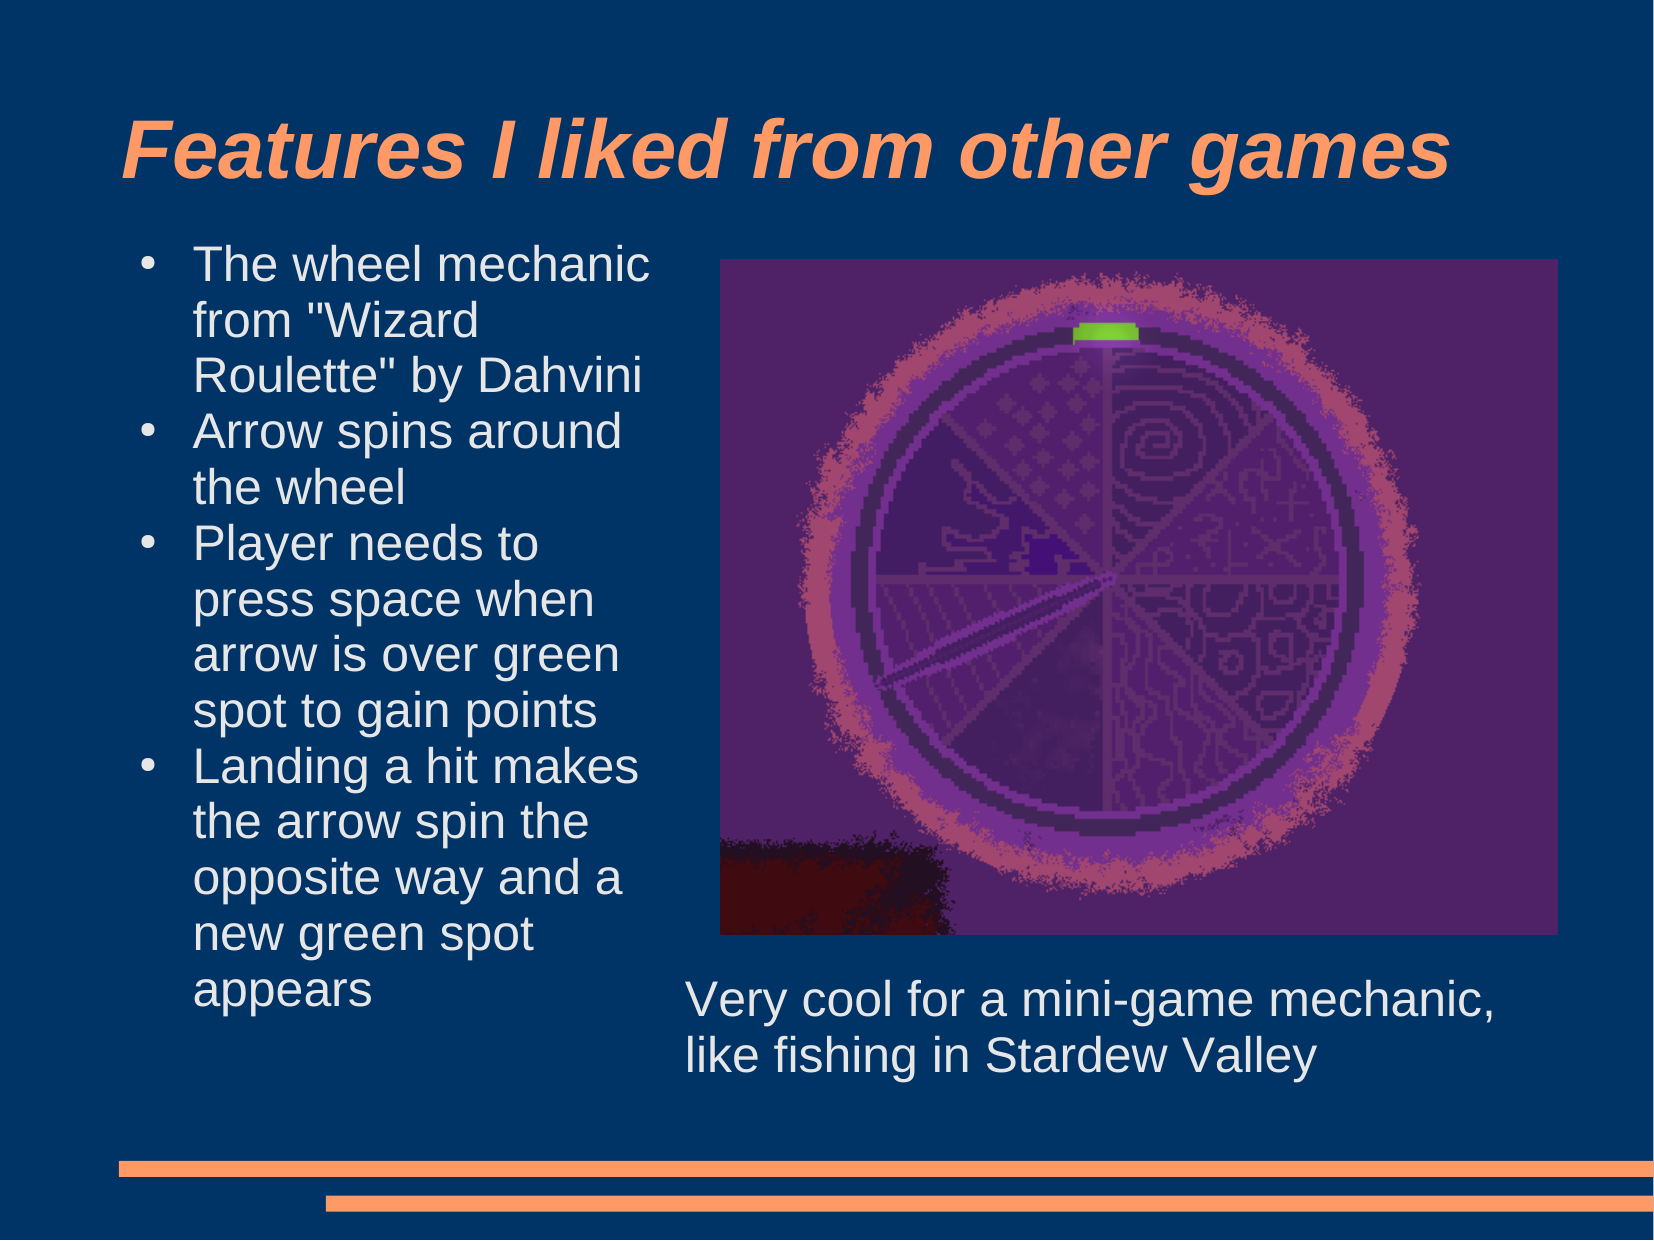

# Features I liked from other games
The wheel mechanic from "Wizard Roulette" by Dahvini
Arrow spins around the wheel
Player needs to press space when arrow is over green spot to gain points
Landing a hit makes the arrow spin the opposite way and a new green spot appears
Very cool for a mini-game mechanic, like fishing in Stardew Valley